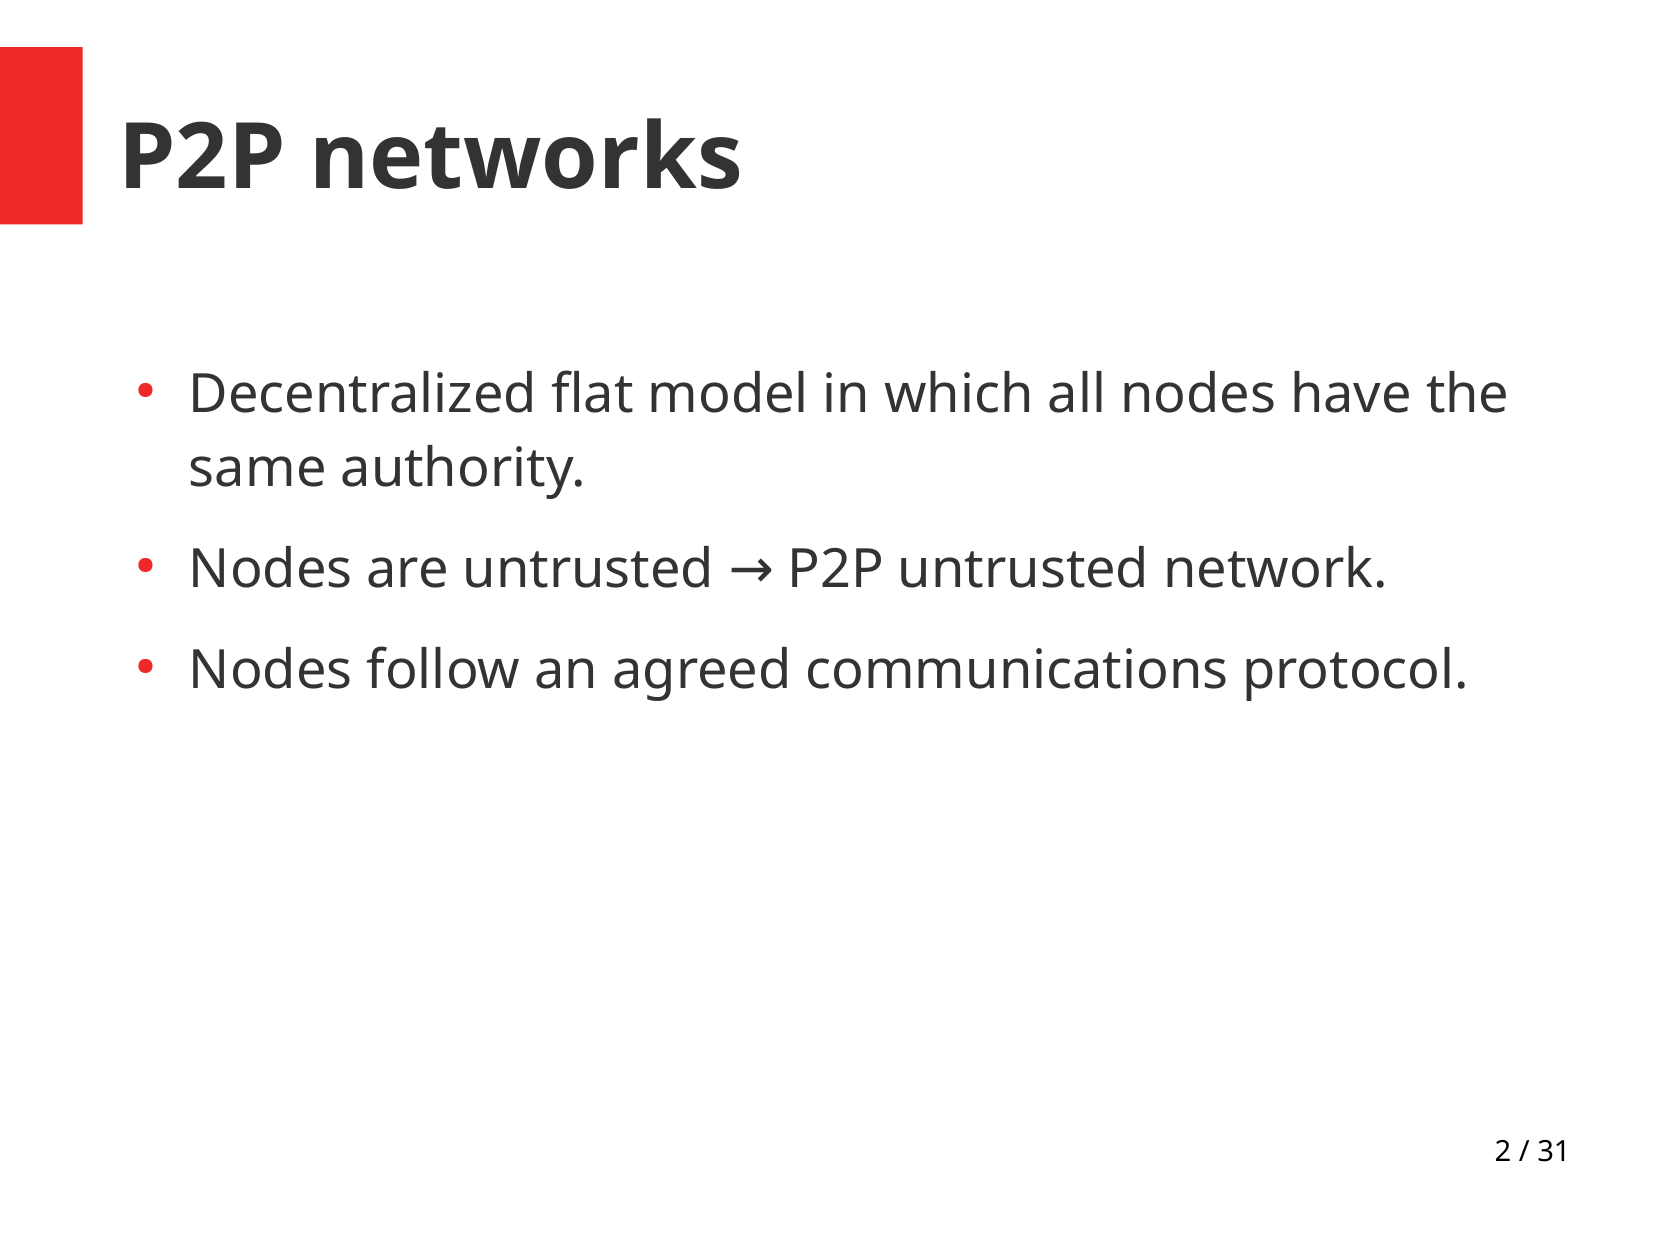

# P2P networks
Decentralized flat model in which all nodes have the same authority.
Nodes are untrusted → P2P untrusted network.
Nodes follow an agreed communications protocol.
2